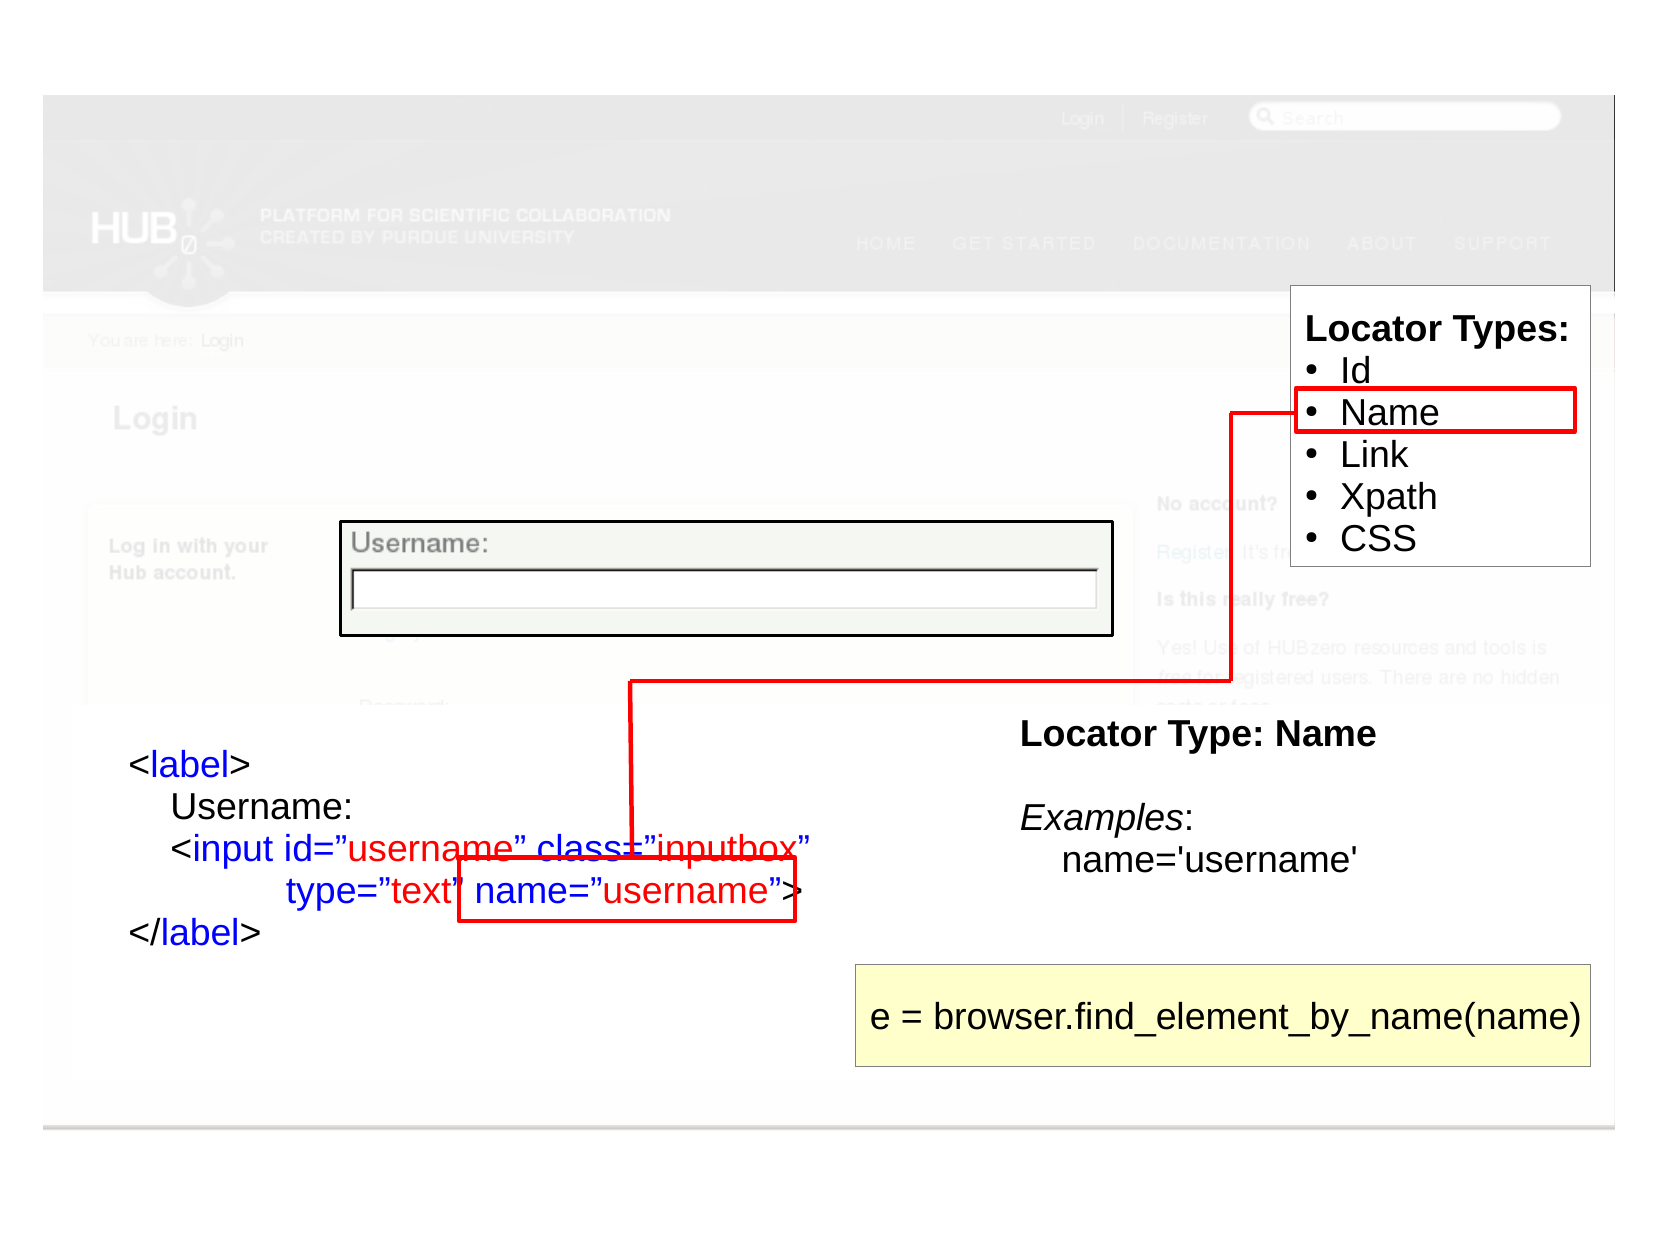

Locator Types:
Id
Name
Link
Xpath
CSS
Locator Type: Name
Examples:
 name='username'
<label>
 Username:
 <input id=”username” class=”inputbox”
 type=”text” name=”username”>
</label>
e = browser.find_element_by_name(name)